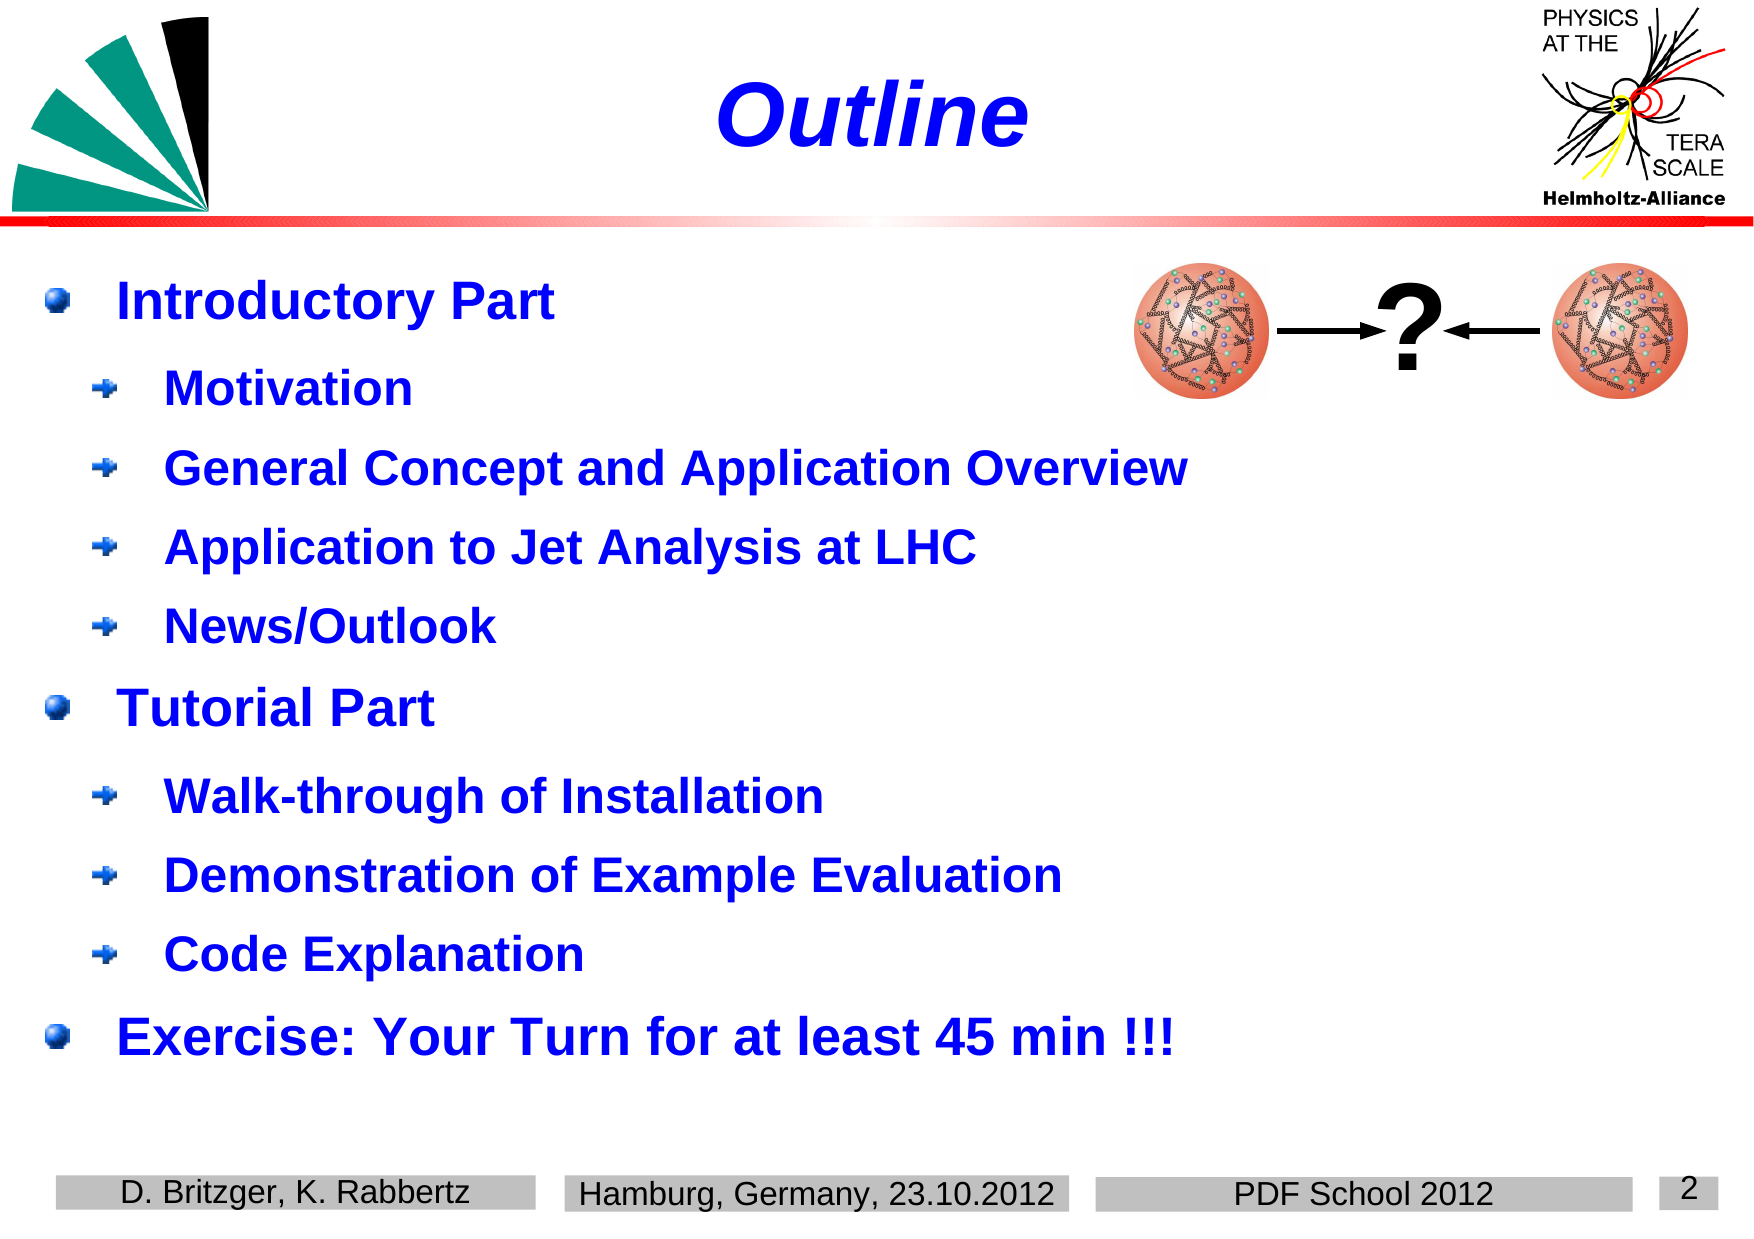

# Outline
?
Introductory Part
Motivation
General Concept and Application Overview
Application to Jet Analysis at LHC
News/Outlook
Tutorial Part
Walk-through of Installation
Demonstration of Example Evaluation
Code Explanation
Exercise: Your Turn for at least 45 min !!!